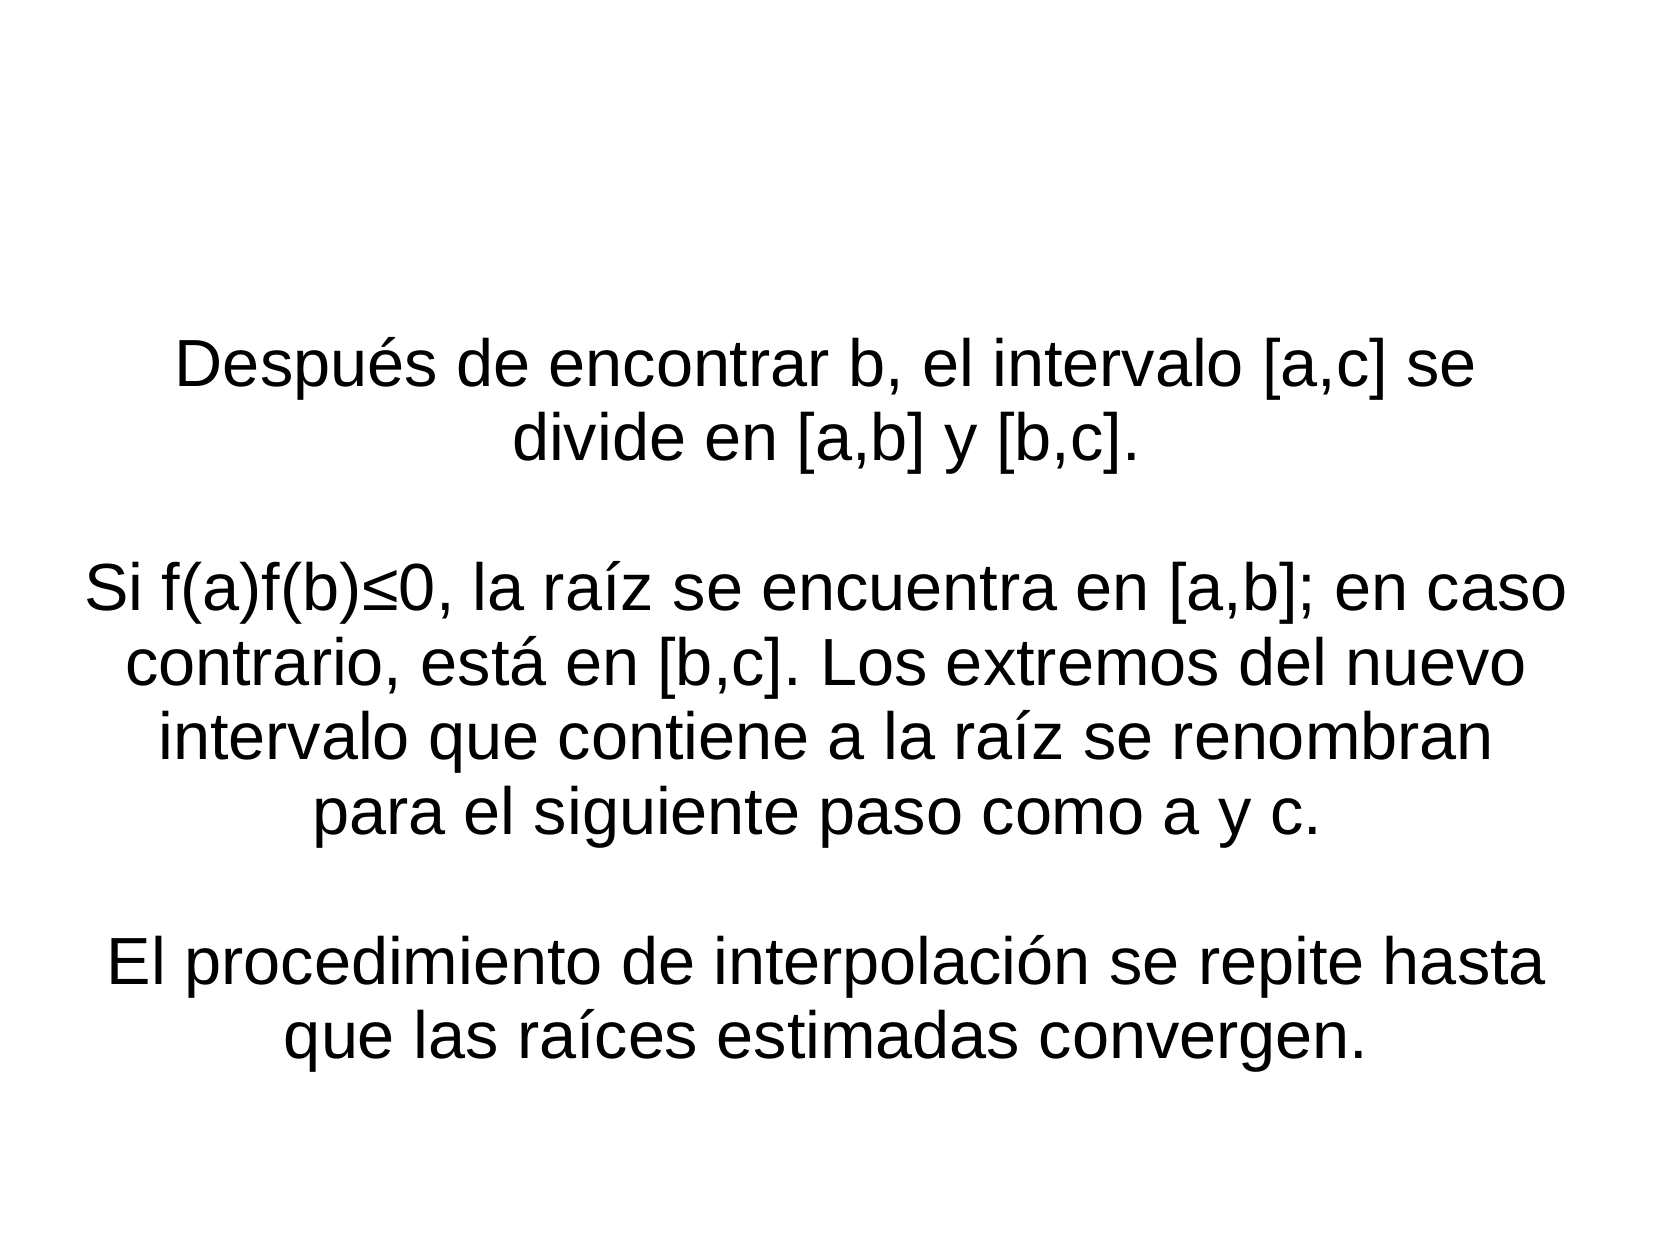

#
Después de encontrar b, el intervalo [a,c] se divide en [a,b] y [b,c].
Si f(a)f(b)≤0, la raíz se encuentra en [a,b]; en caso contrario, está en [b,c]. Los extremos del nuevo intervalo que contiene a la raíz se renombran para el siguiente paso como a y c.
El procedimiento de interpolación se repite hasta que las raíces estimadas convergen.